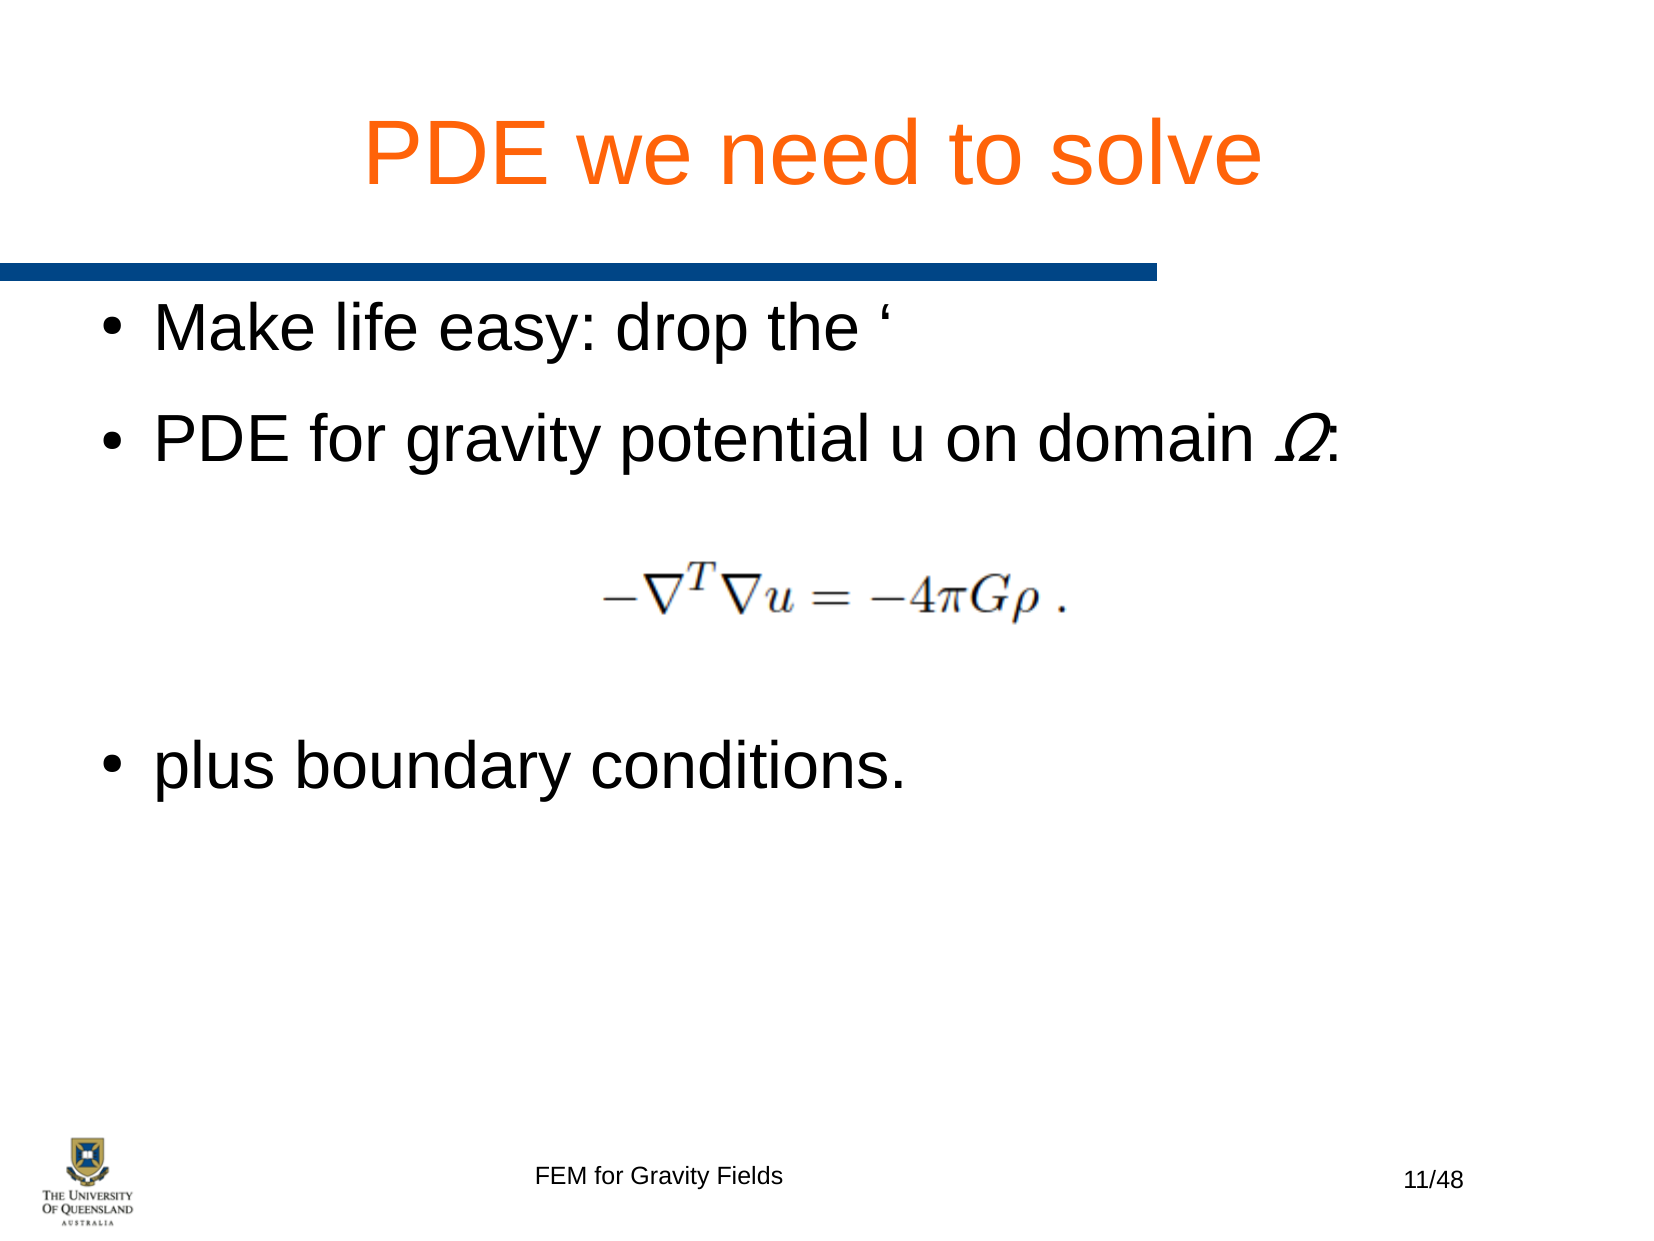

# PDE we need to solve
Make life easy: drop the ‘
PDE for gravity potential u on domain Ω:
plus boundary conditions.